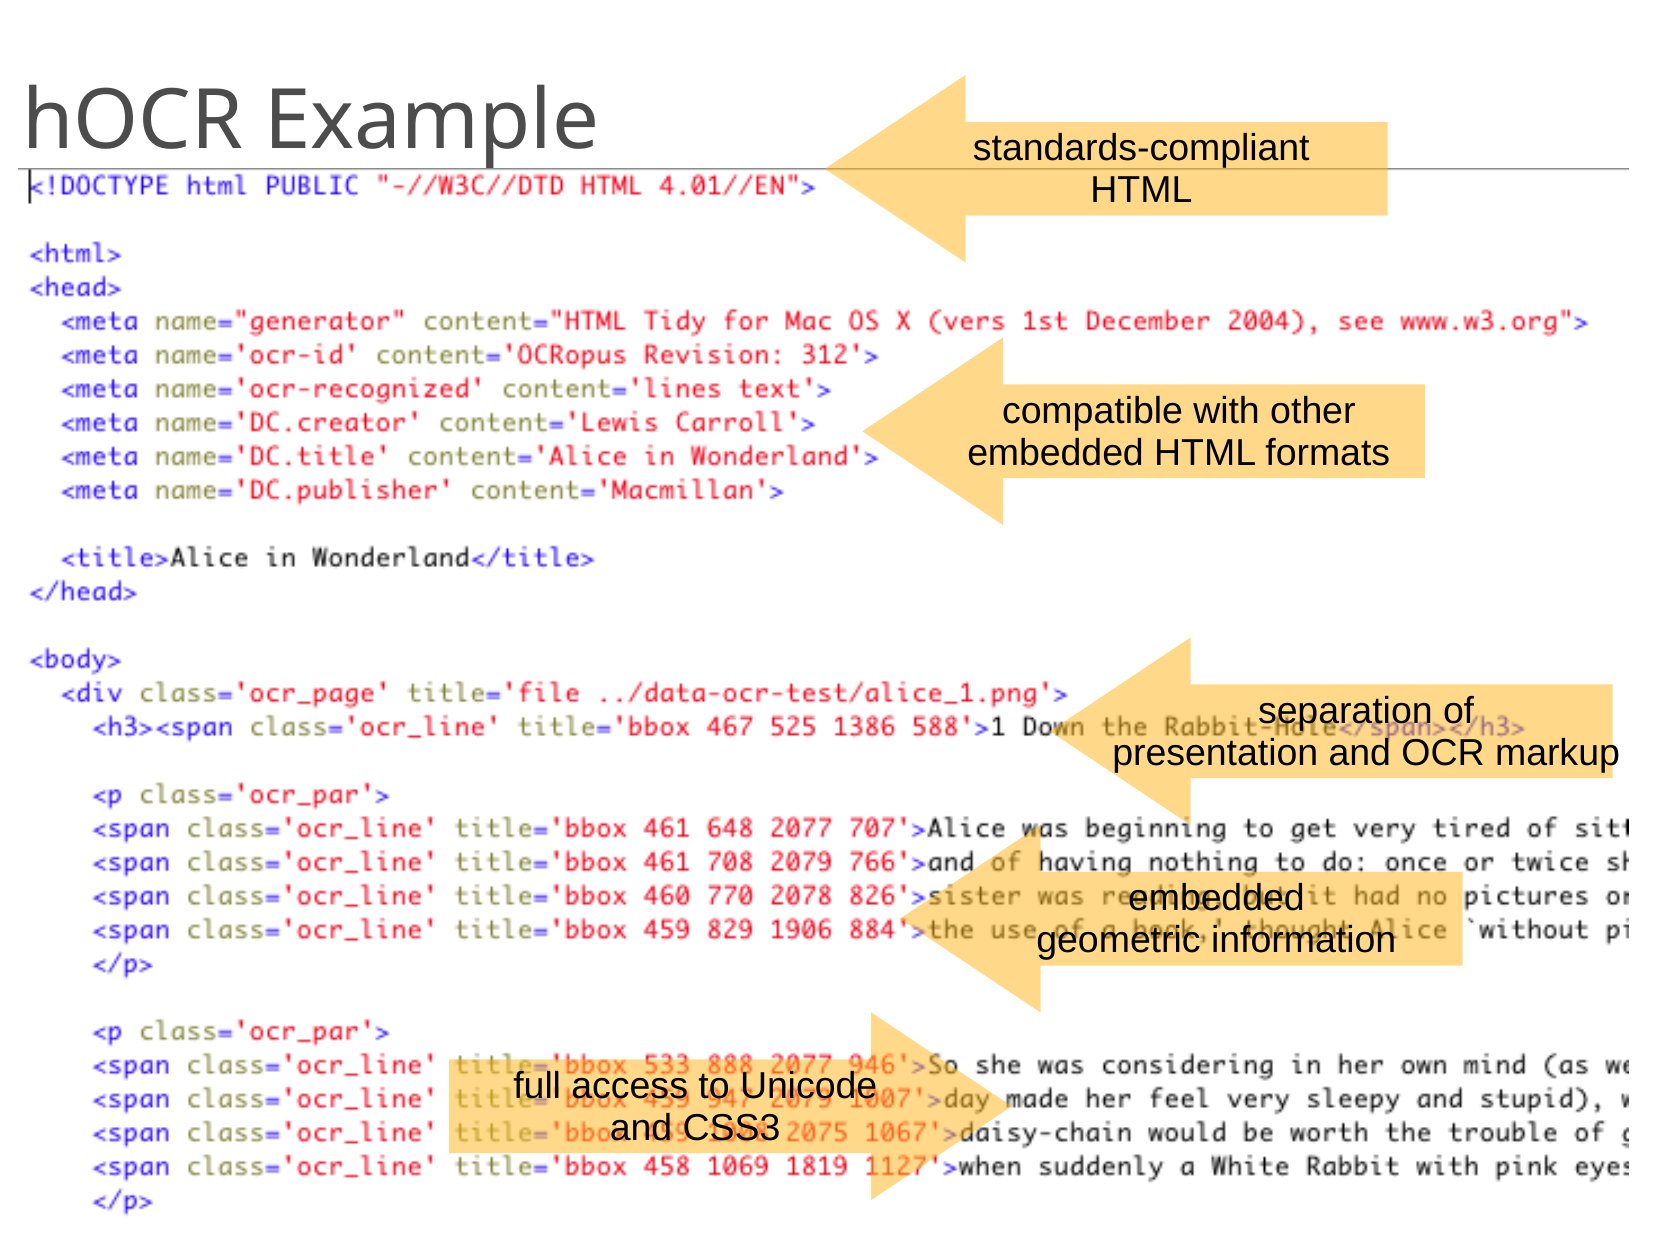

# hOCR Example
standards-compliant
HTML
compatible with other
embedded HTML formats
separation of
presentation and OCR markup
embedded
geometric information
full access to Unicode
and CSS3